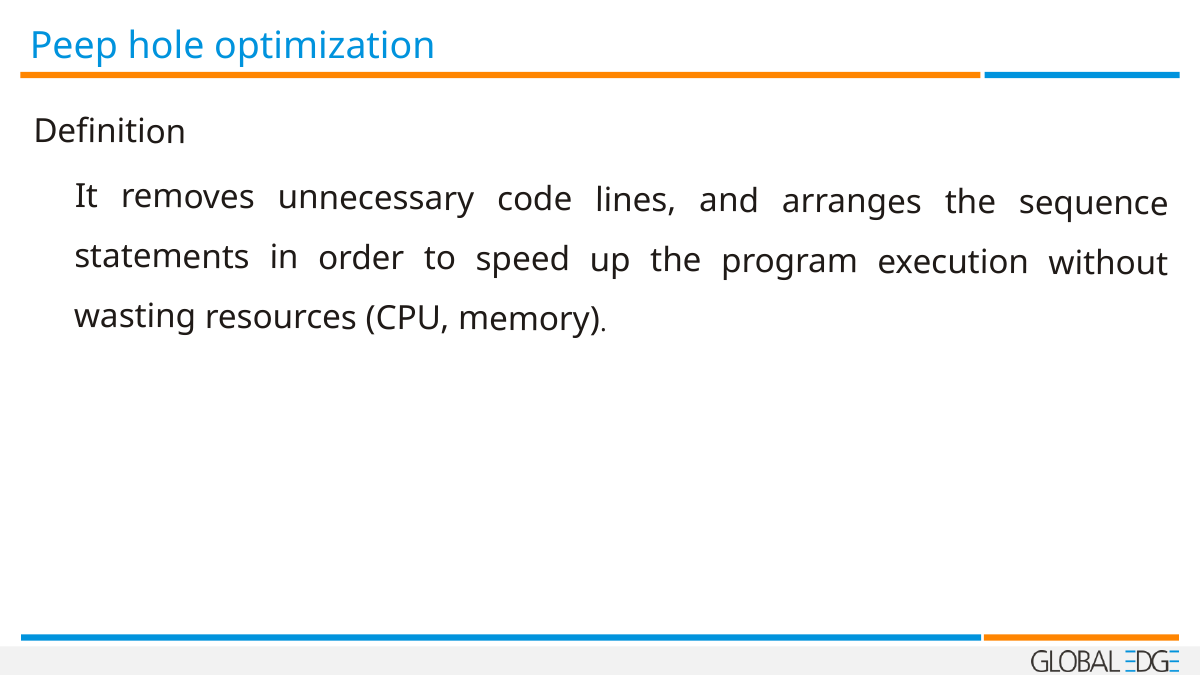

Peep hole optimization
Definition
	It removes unnecessary code lines, and arranges the sequence statements in order to speed up the program execution without wasting resources (CPU, memory).